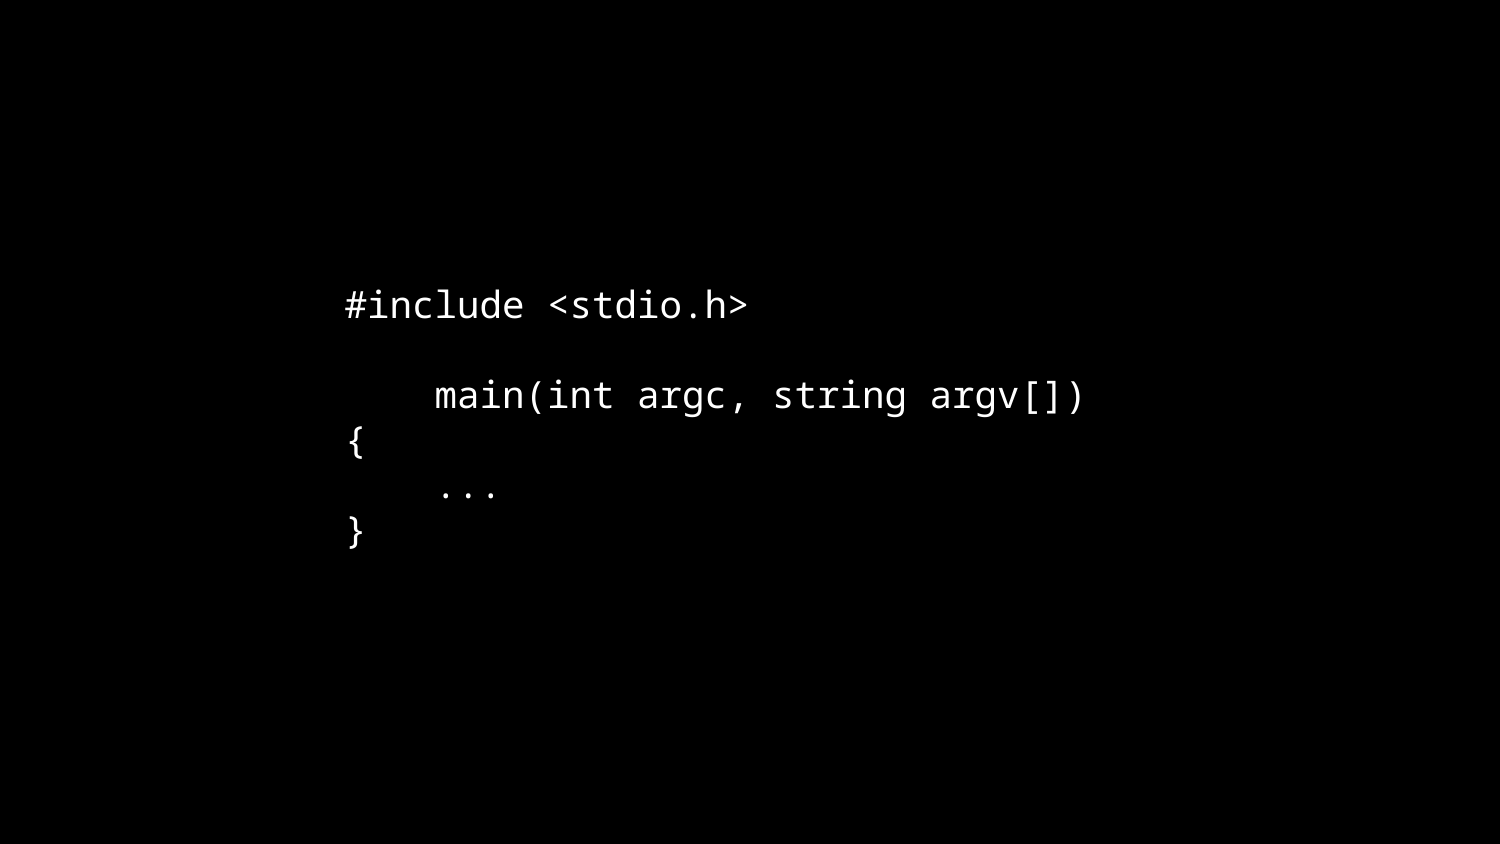

# #include <stdio.h>
int main(int argc, string argv[])
{
 ...
}